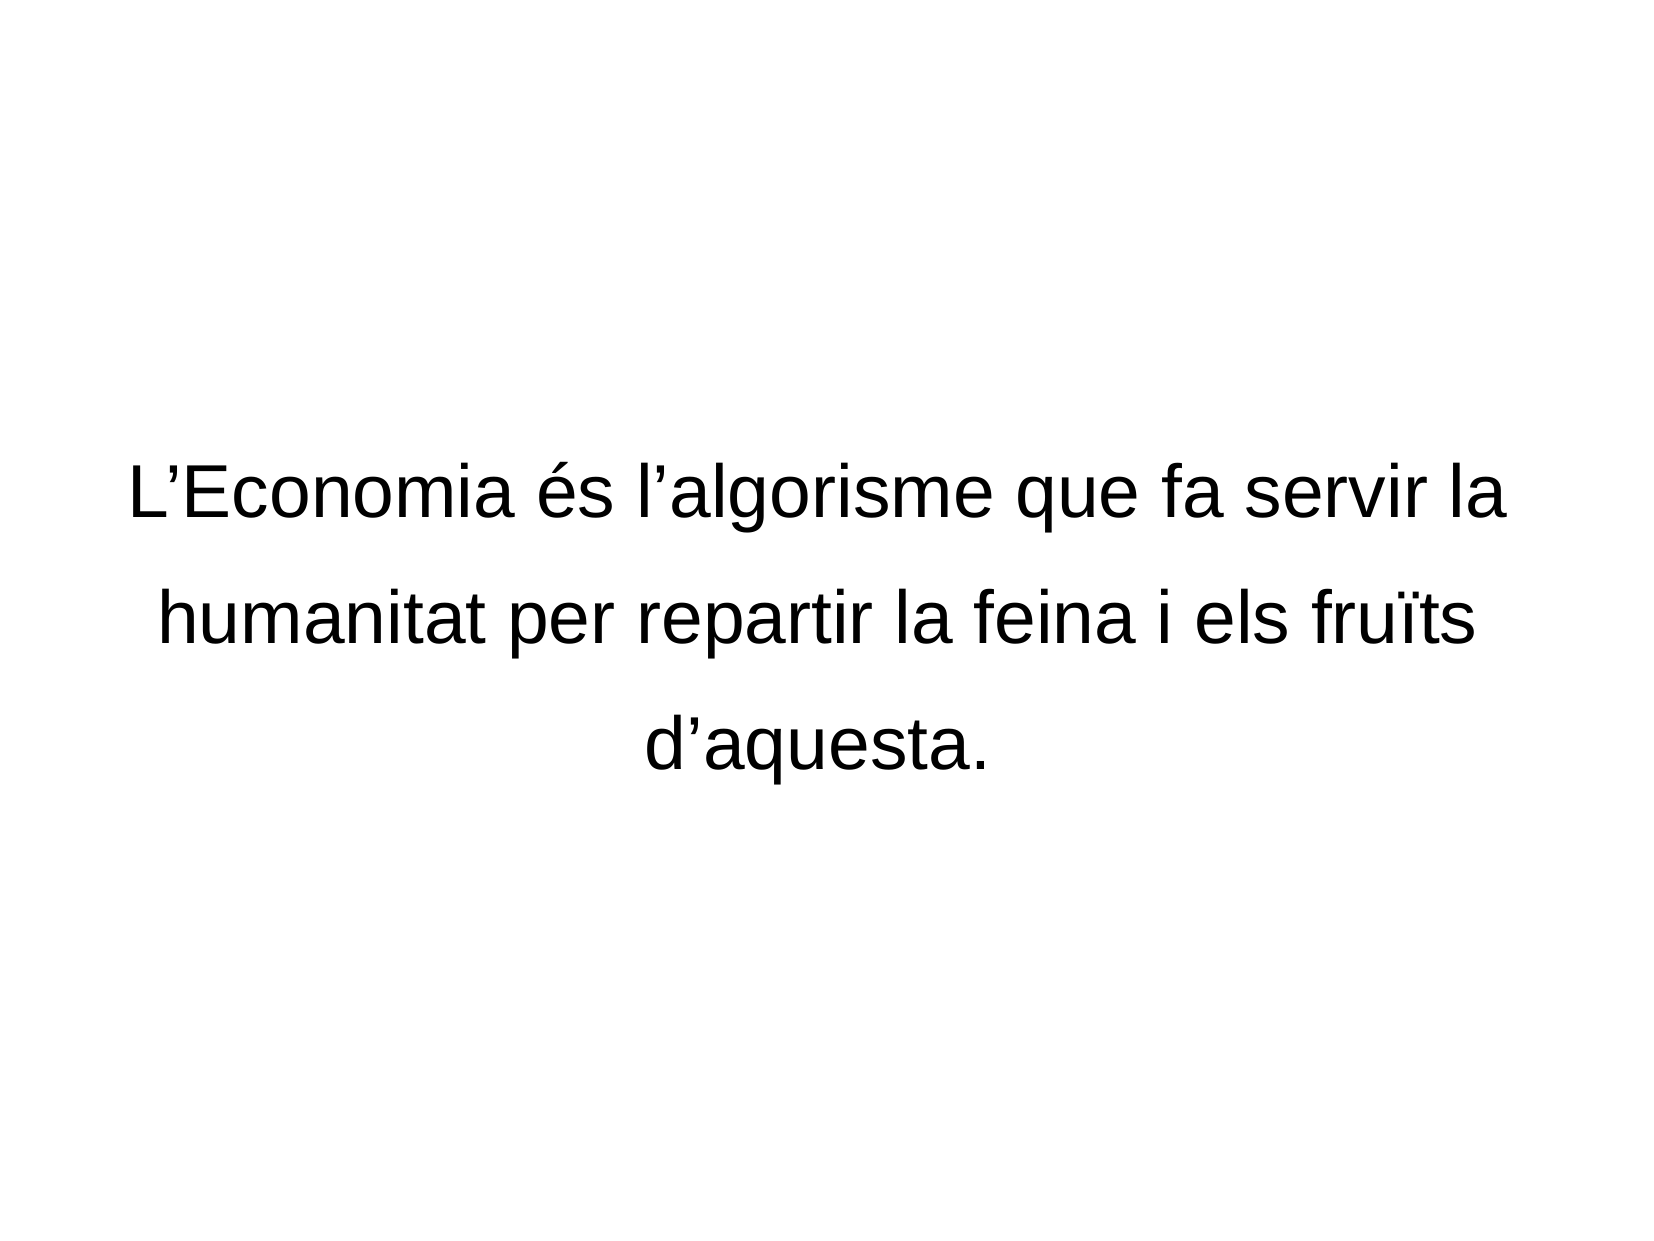

# L’Economia és l’algorisme que fa servir la humanitat per repartir la feina i els fruïts d’aquesta.